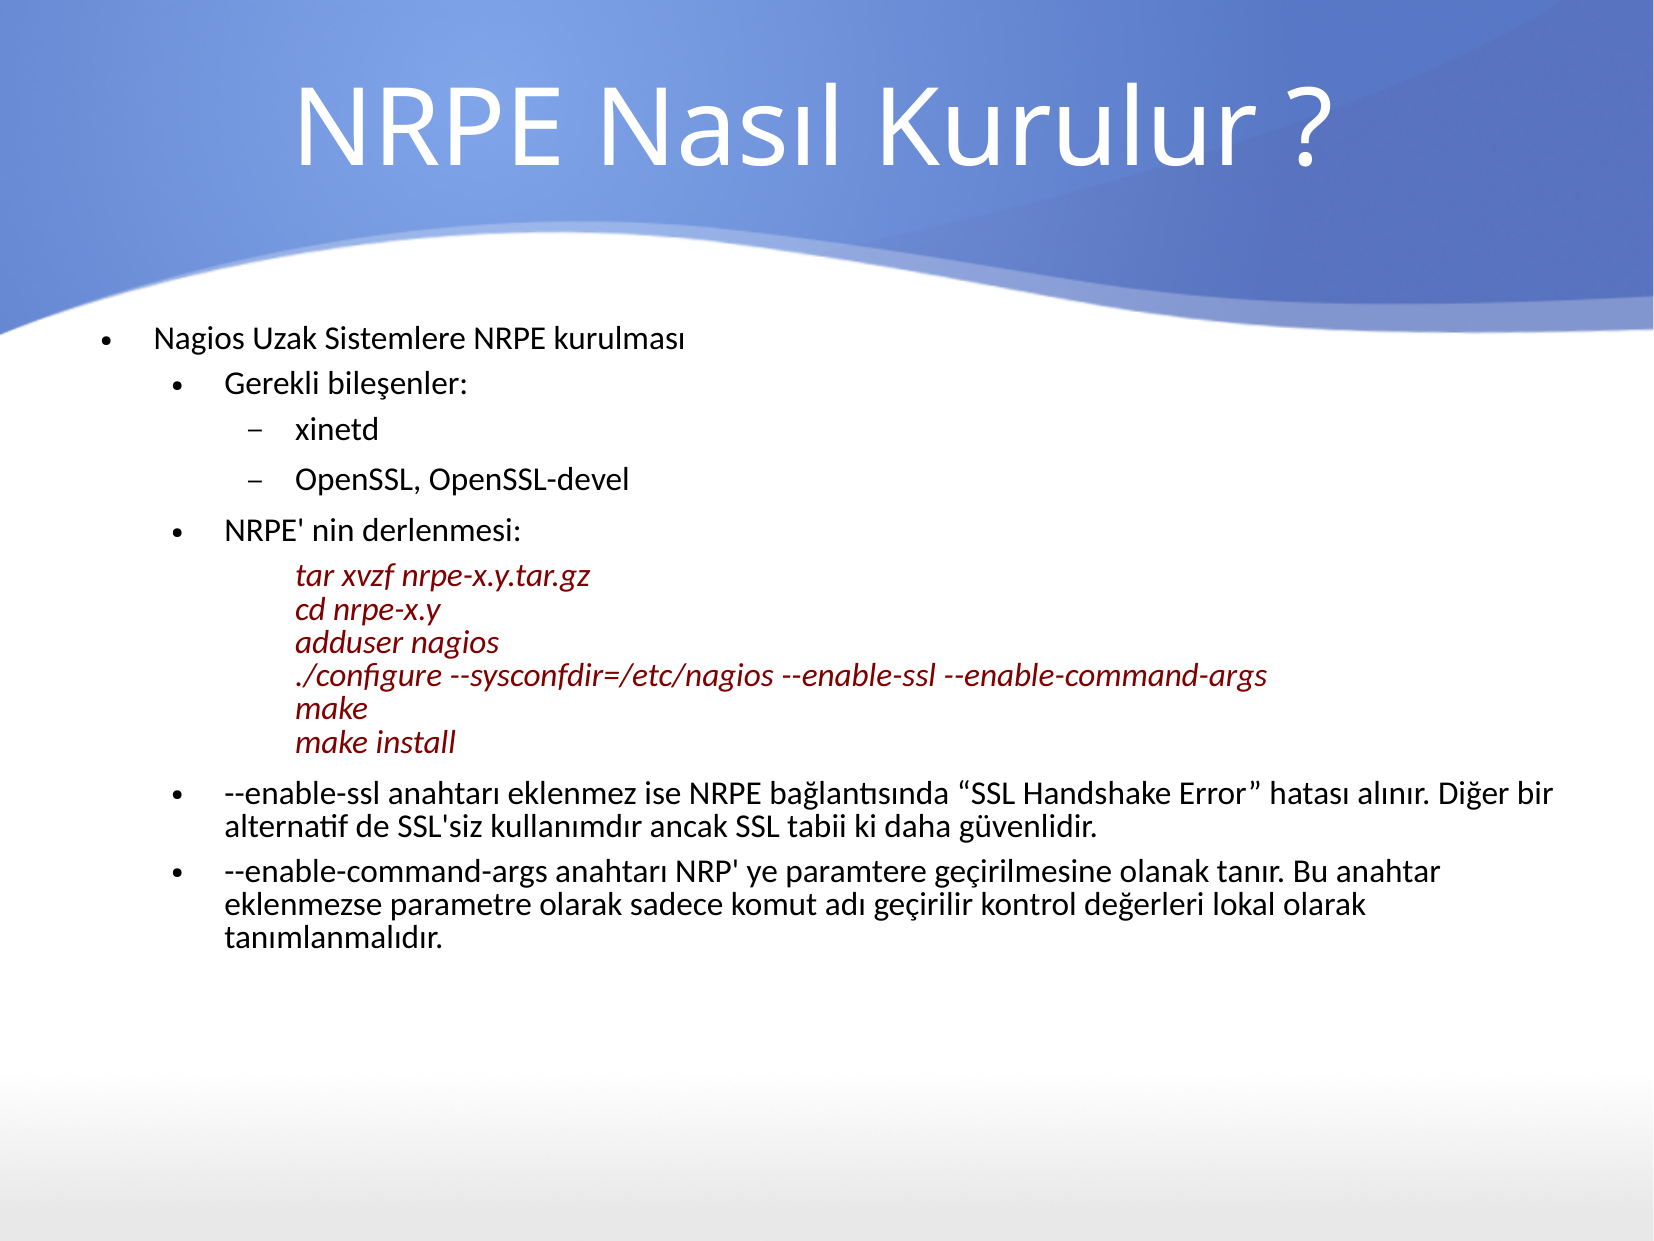

# NRPE Nasıl Kurulur ?
Nagios Uzak Sistemlere NRPE kurulması
Gerekli bileşenler:
xinetd
OpenSSL, OpenSSL-devel
NRPE' nin derlenmesi:
tar xvzf nrpe-x.y.tar.gz
cd nrpe-x.y
adduser nagios
./configure --sysconfdir=/etc/nagios --enable-ssl --enable-command-args
make
make install
--enable-ssl anahtarı eklenmez ise NRPE bağlantısında “SSL Handshake Error” hatası alınır. Diğer bir alternatif de SSL'siz kullanımdır ancak SSL tabii ki daha güvenlidir.
--enable-command-args anahtarı NRP' ye paramtere geçirilmesine olanak tanır. Bu anahtar eklenmezse parametre olarak sadece komut adı geçirilir kontrol değerleri lokal olarak tanımlanmalıdır.